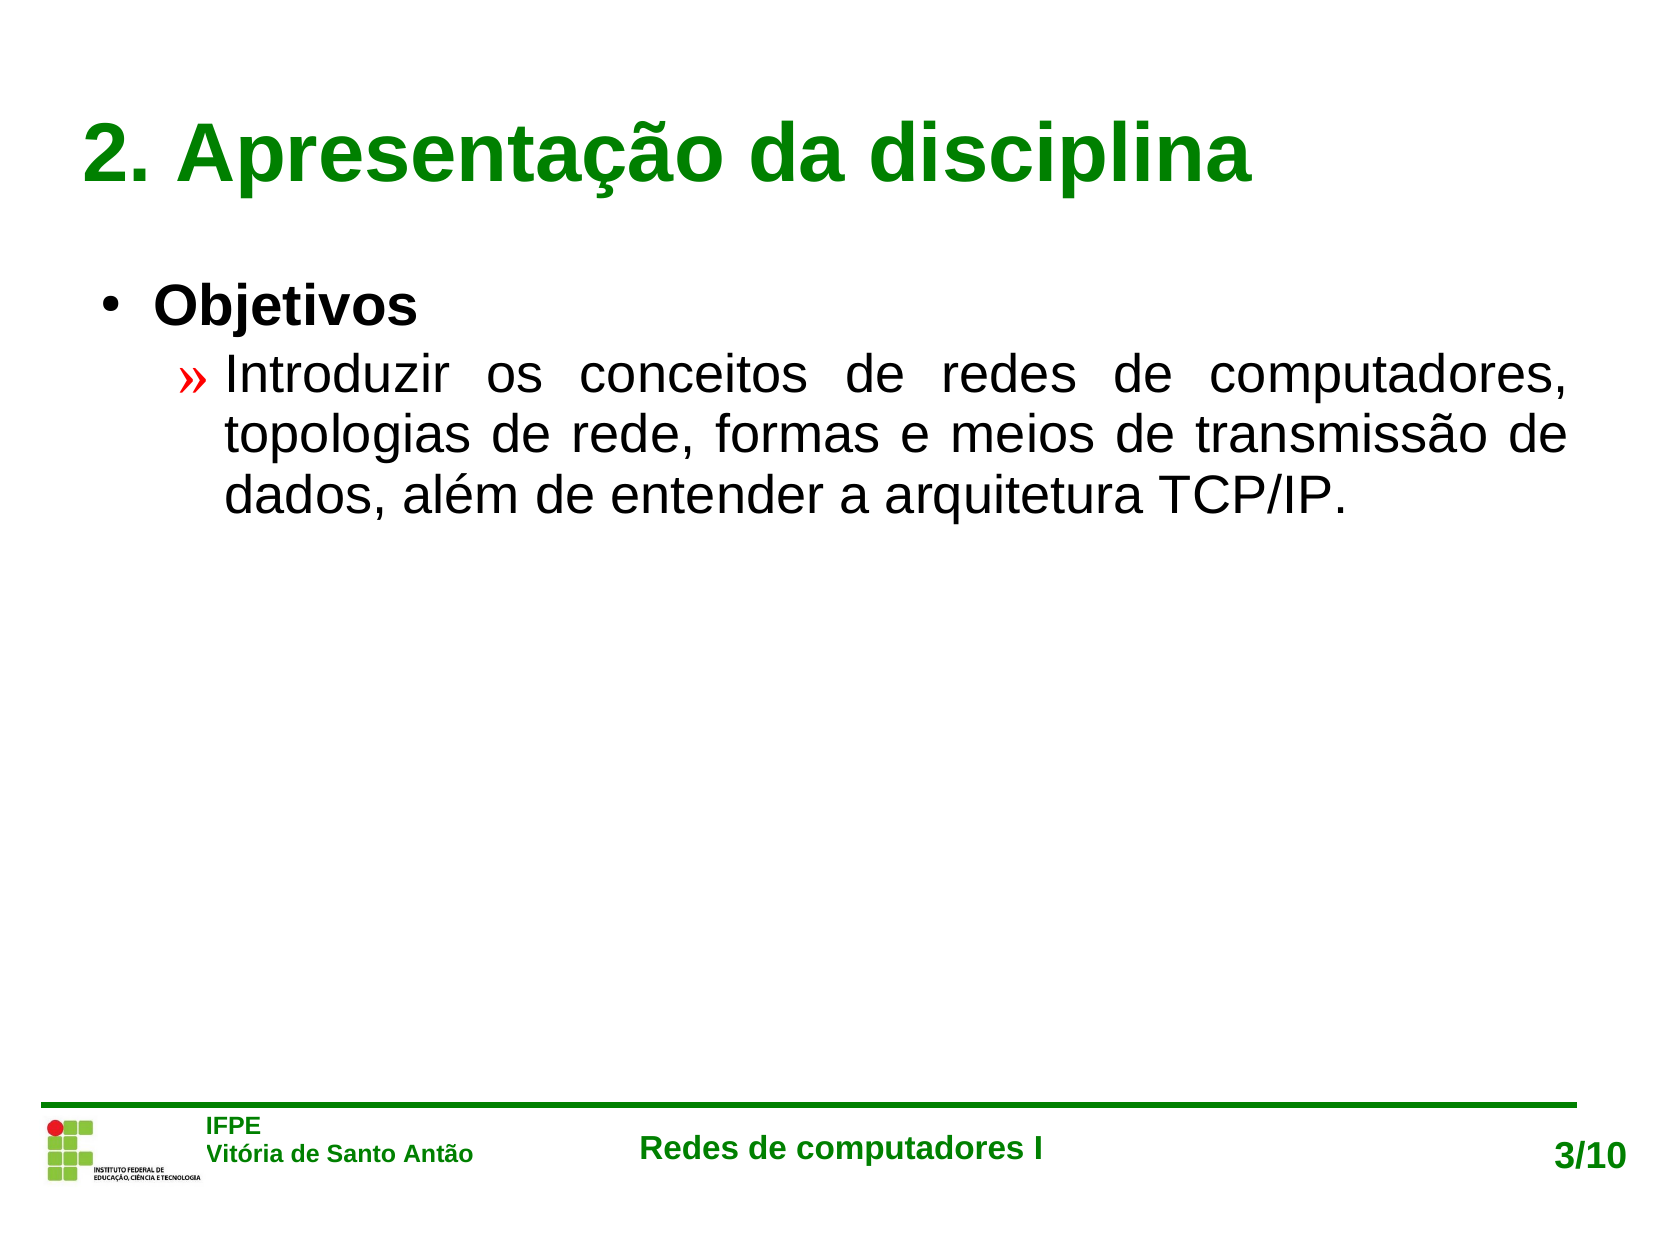

# 2. Apresentação da disciplina
Objetivos
Introduzir os conceitos de redes de computadores, topologias de rede, formas e meios de transmissão de dados, além de entender a arquitetura TCP/IP.